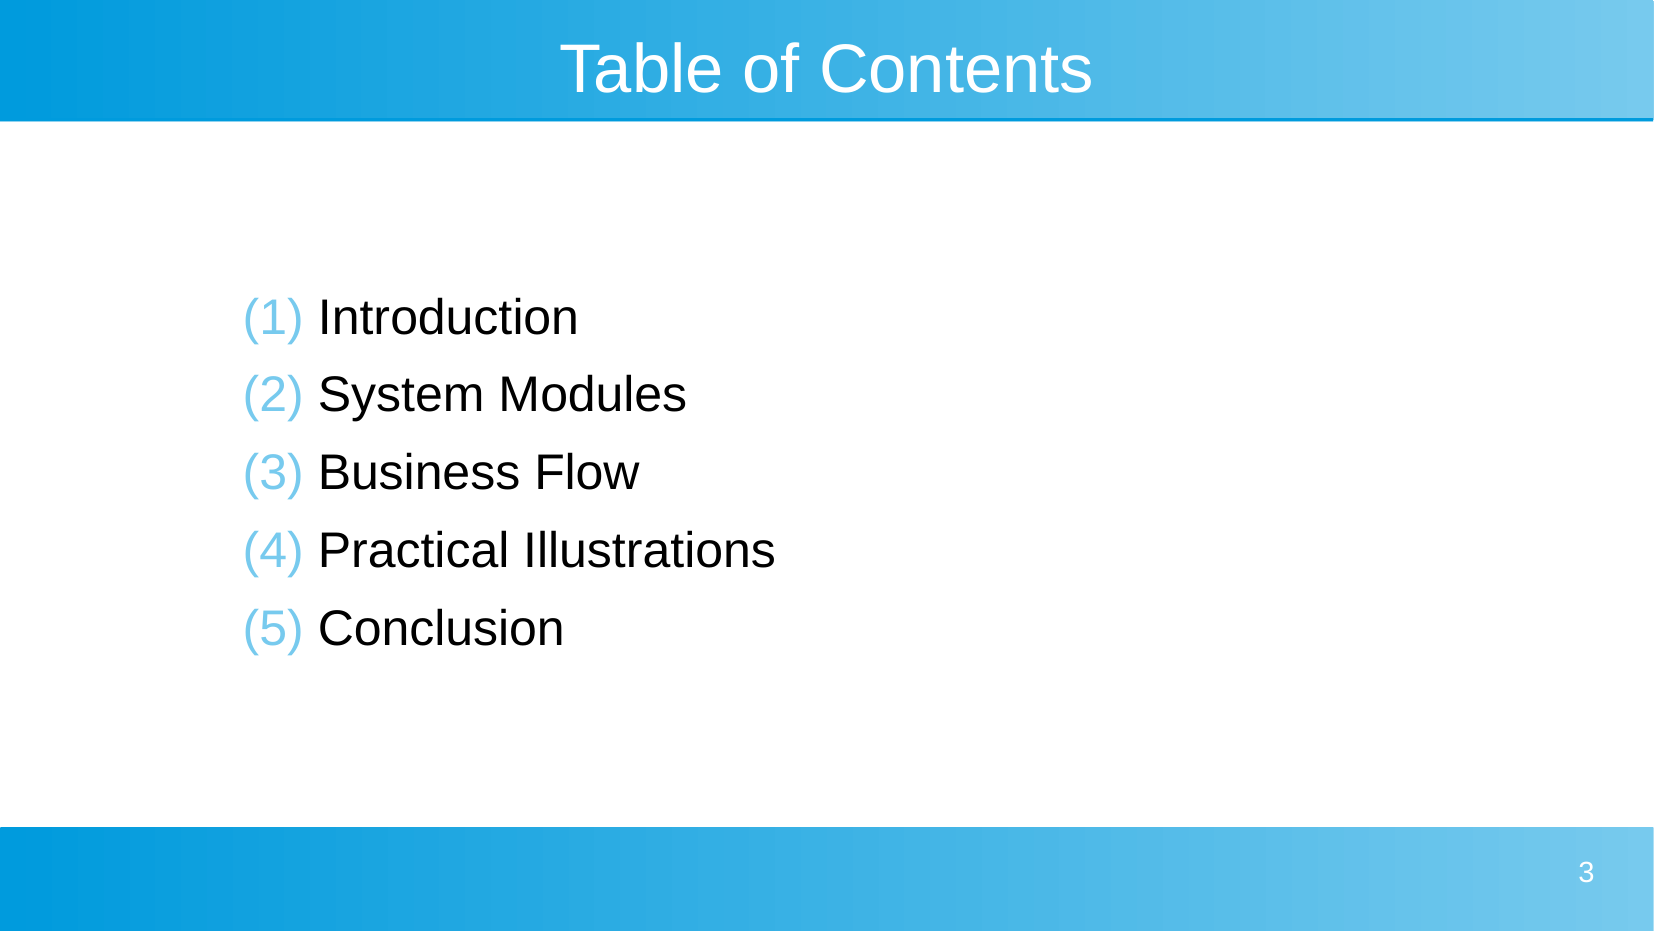

# Table of Contents
 Introduction
 System Modules
 Business Flow
 Practical Illustrations
 Conclusion
3